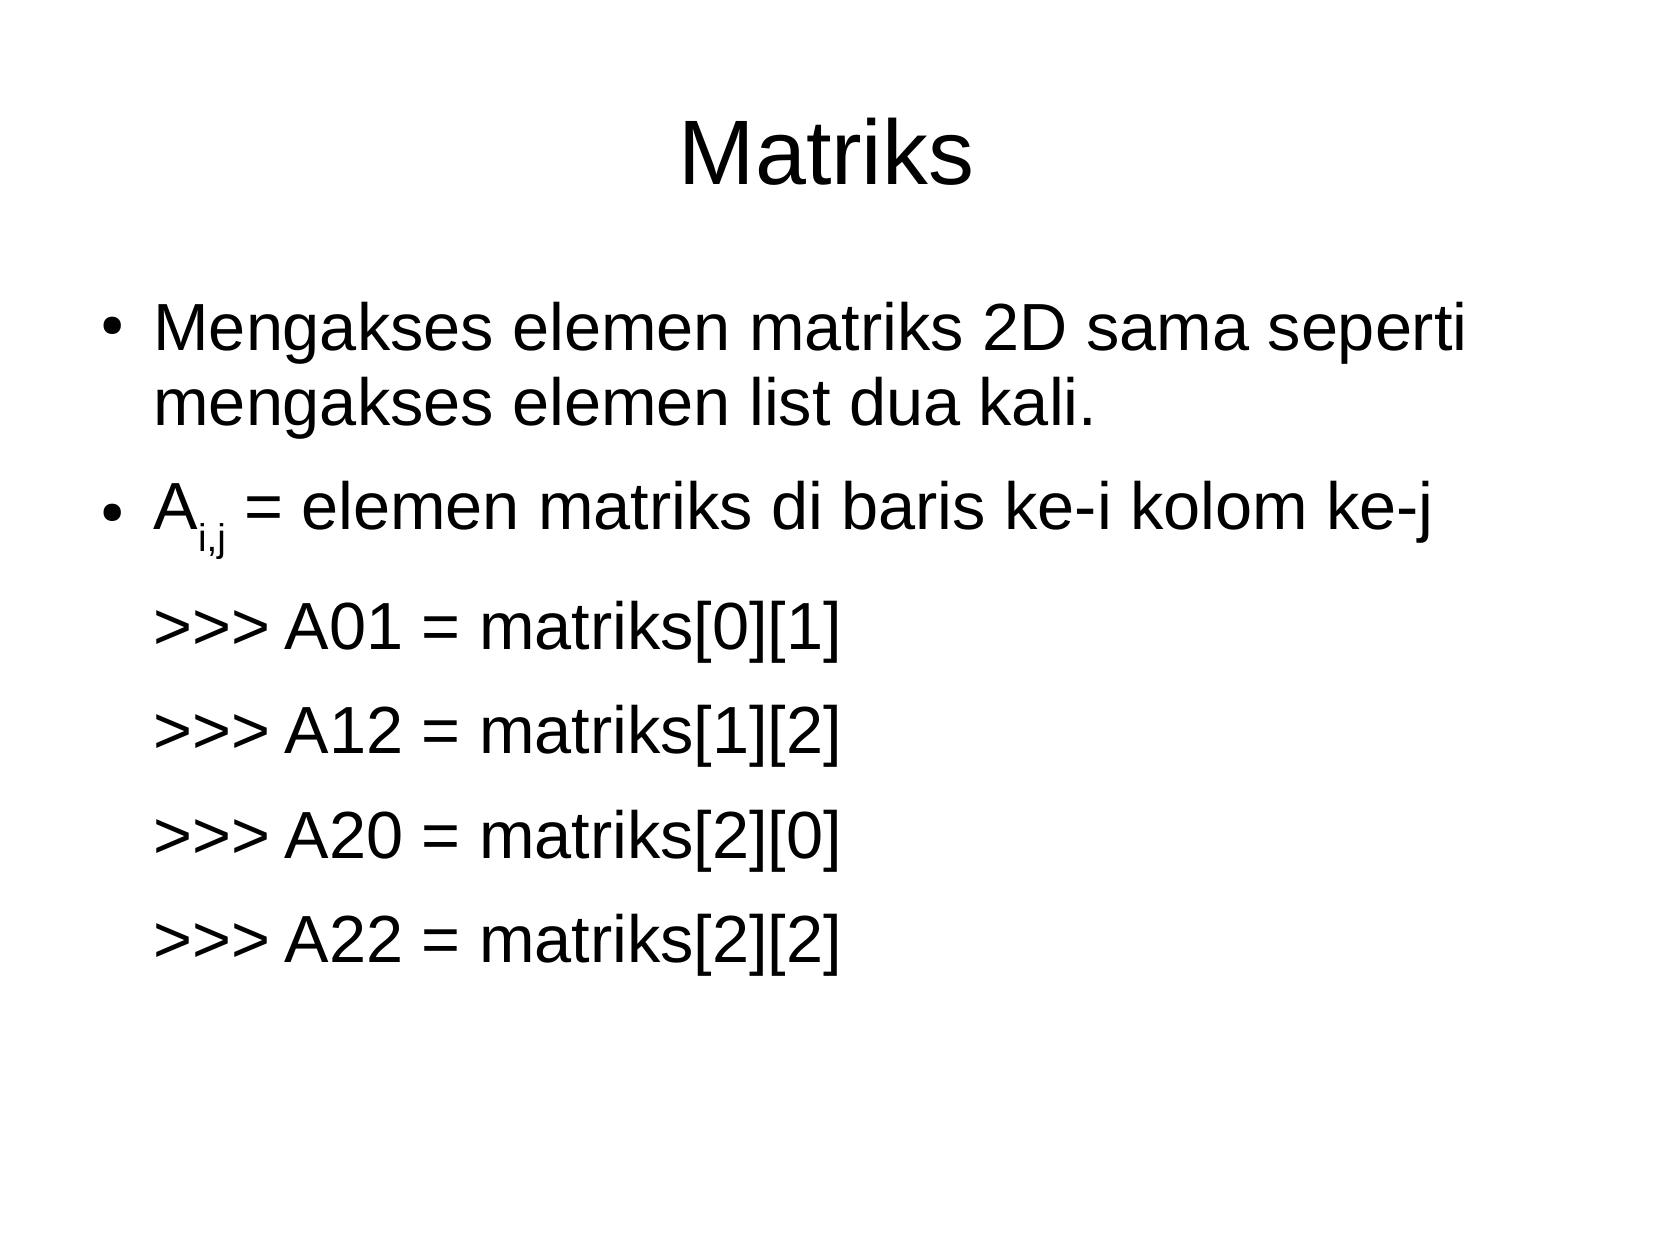

# Matriks
Mengakses elemen matriks 2D sama seperti mengakses elemen list dua kali.
Ai,j = elemen matriks di baris ke-i kolom ke-j
>>> A01 = matriks[0][1]
>>> A12 = matriks[1][2]
>>> A20 = matriks[2][0]
>>> A22 = matriks[2][2]